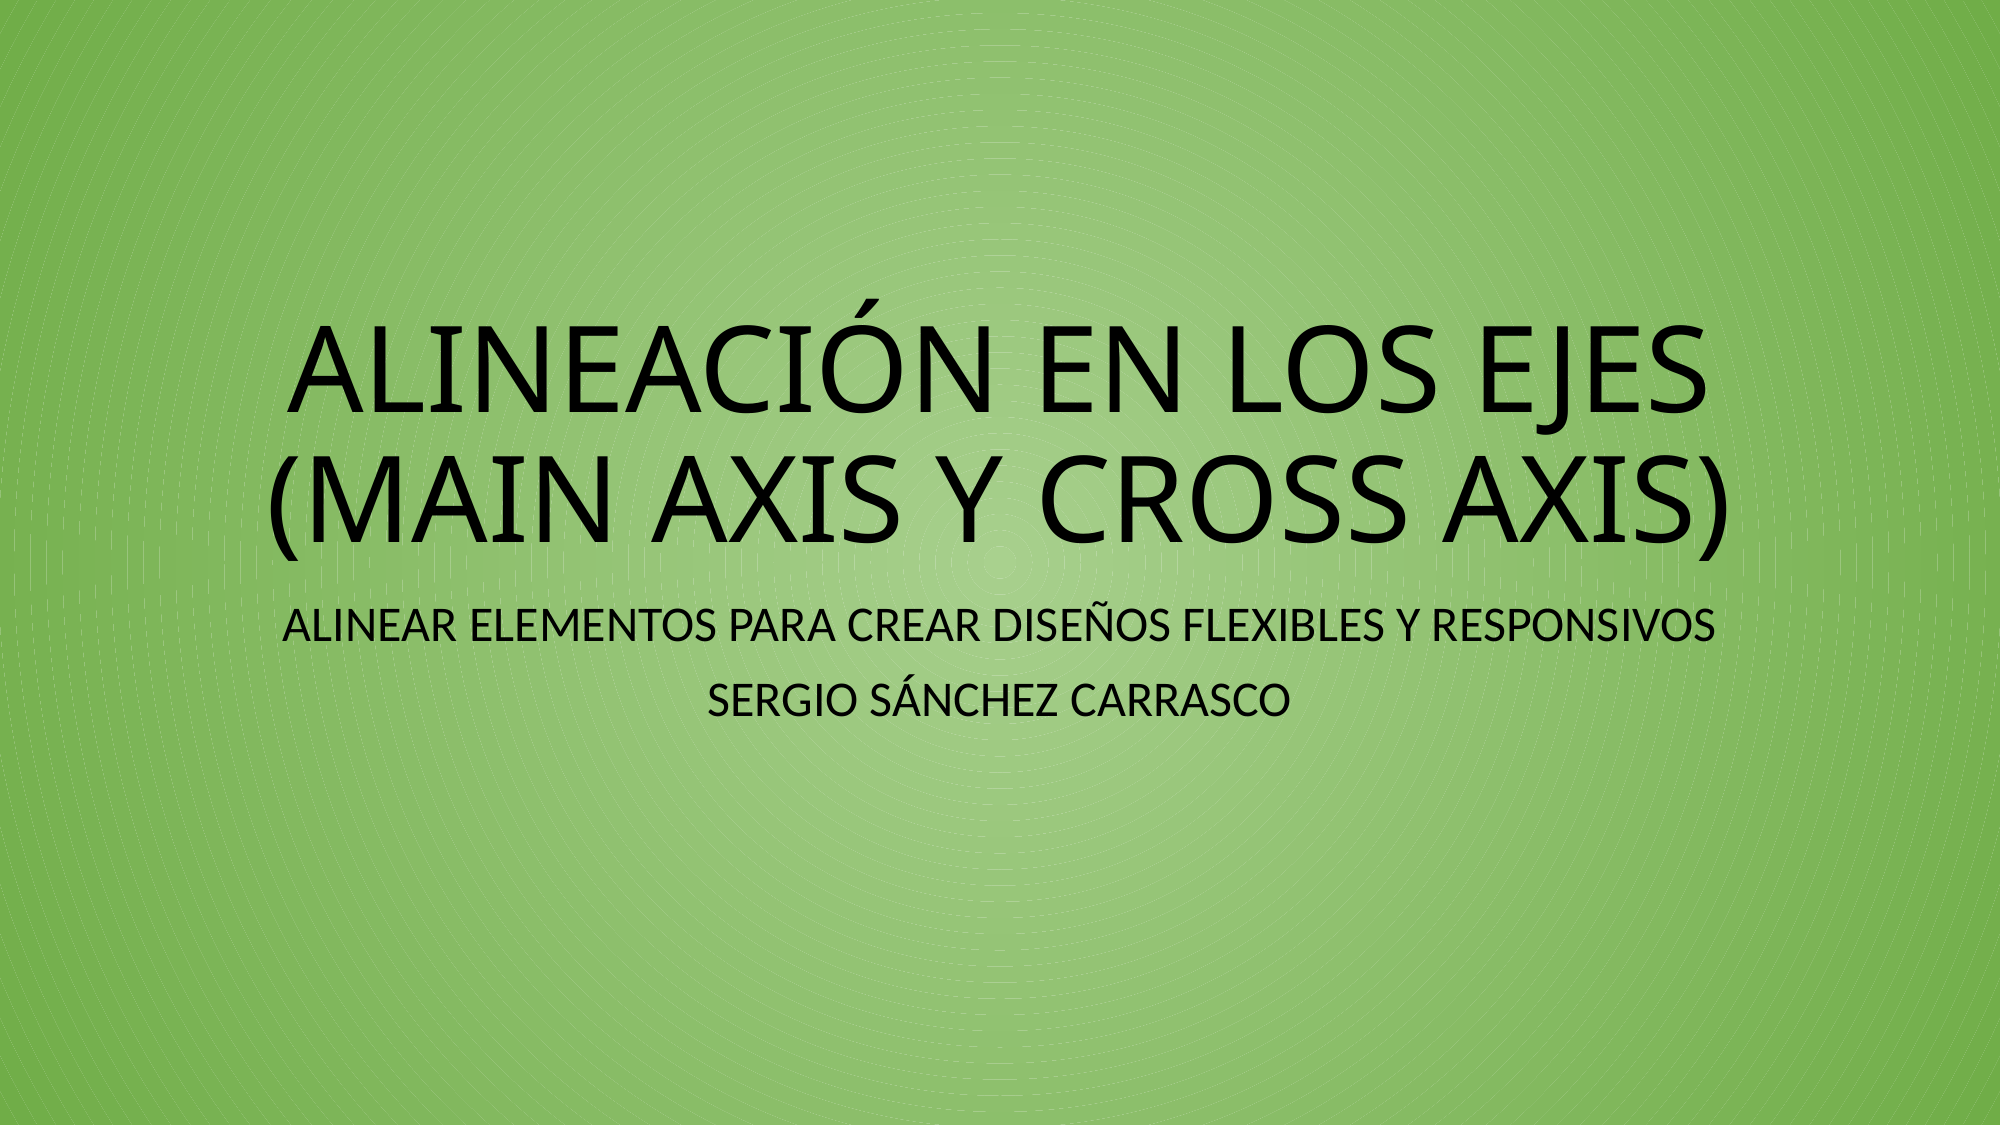

# ALINEACIÓN EN LOS EJES (MAIN AXIS Y CROSS AXIS)
ALINEAR ELEMENTOS PARA CREAR DISEÑOS FLEXIBLES Y RESPONSIVOS
SERGIO SÁNCHEZ CARRASCO